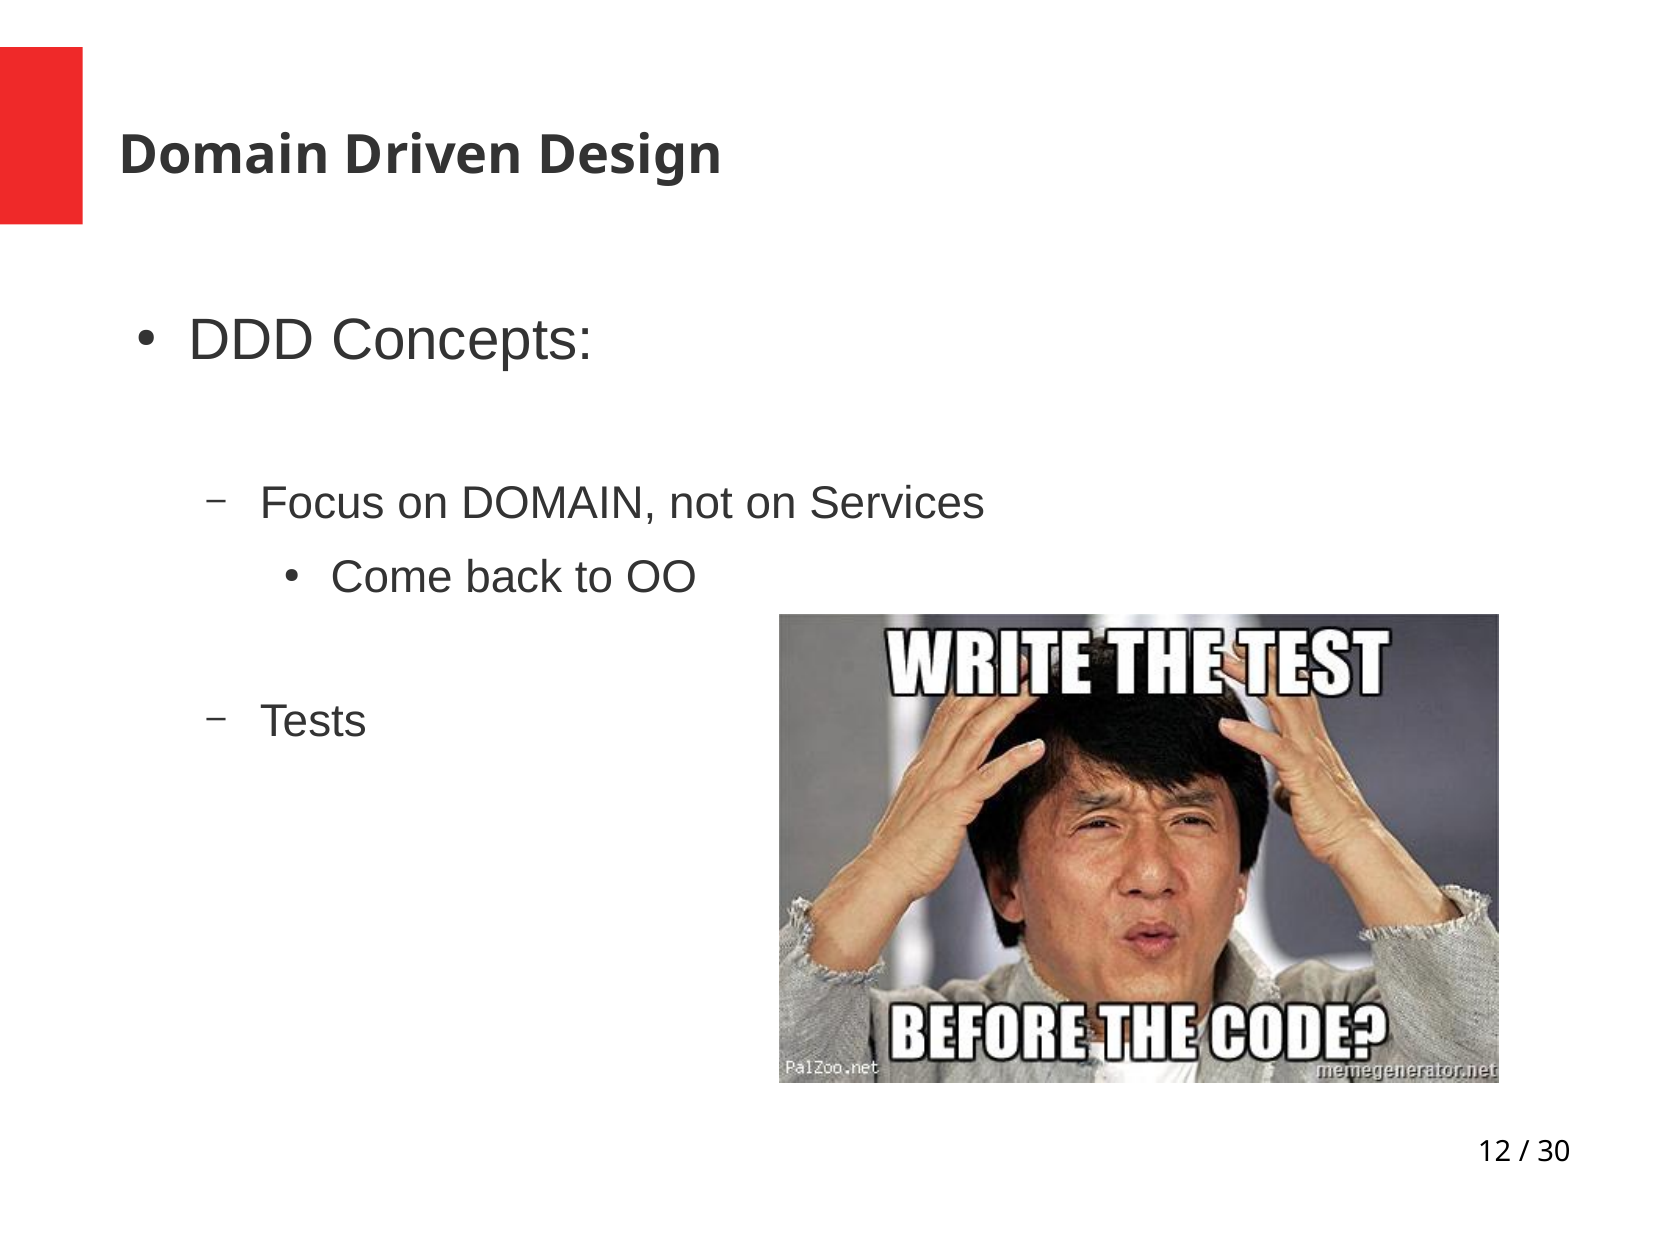

# Domain Driven Design
DDD Concepts:
Focus on DOMAIN, not on Services
Come back to OO
Tests
12